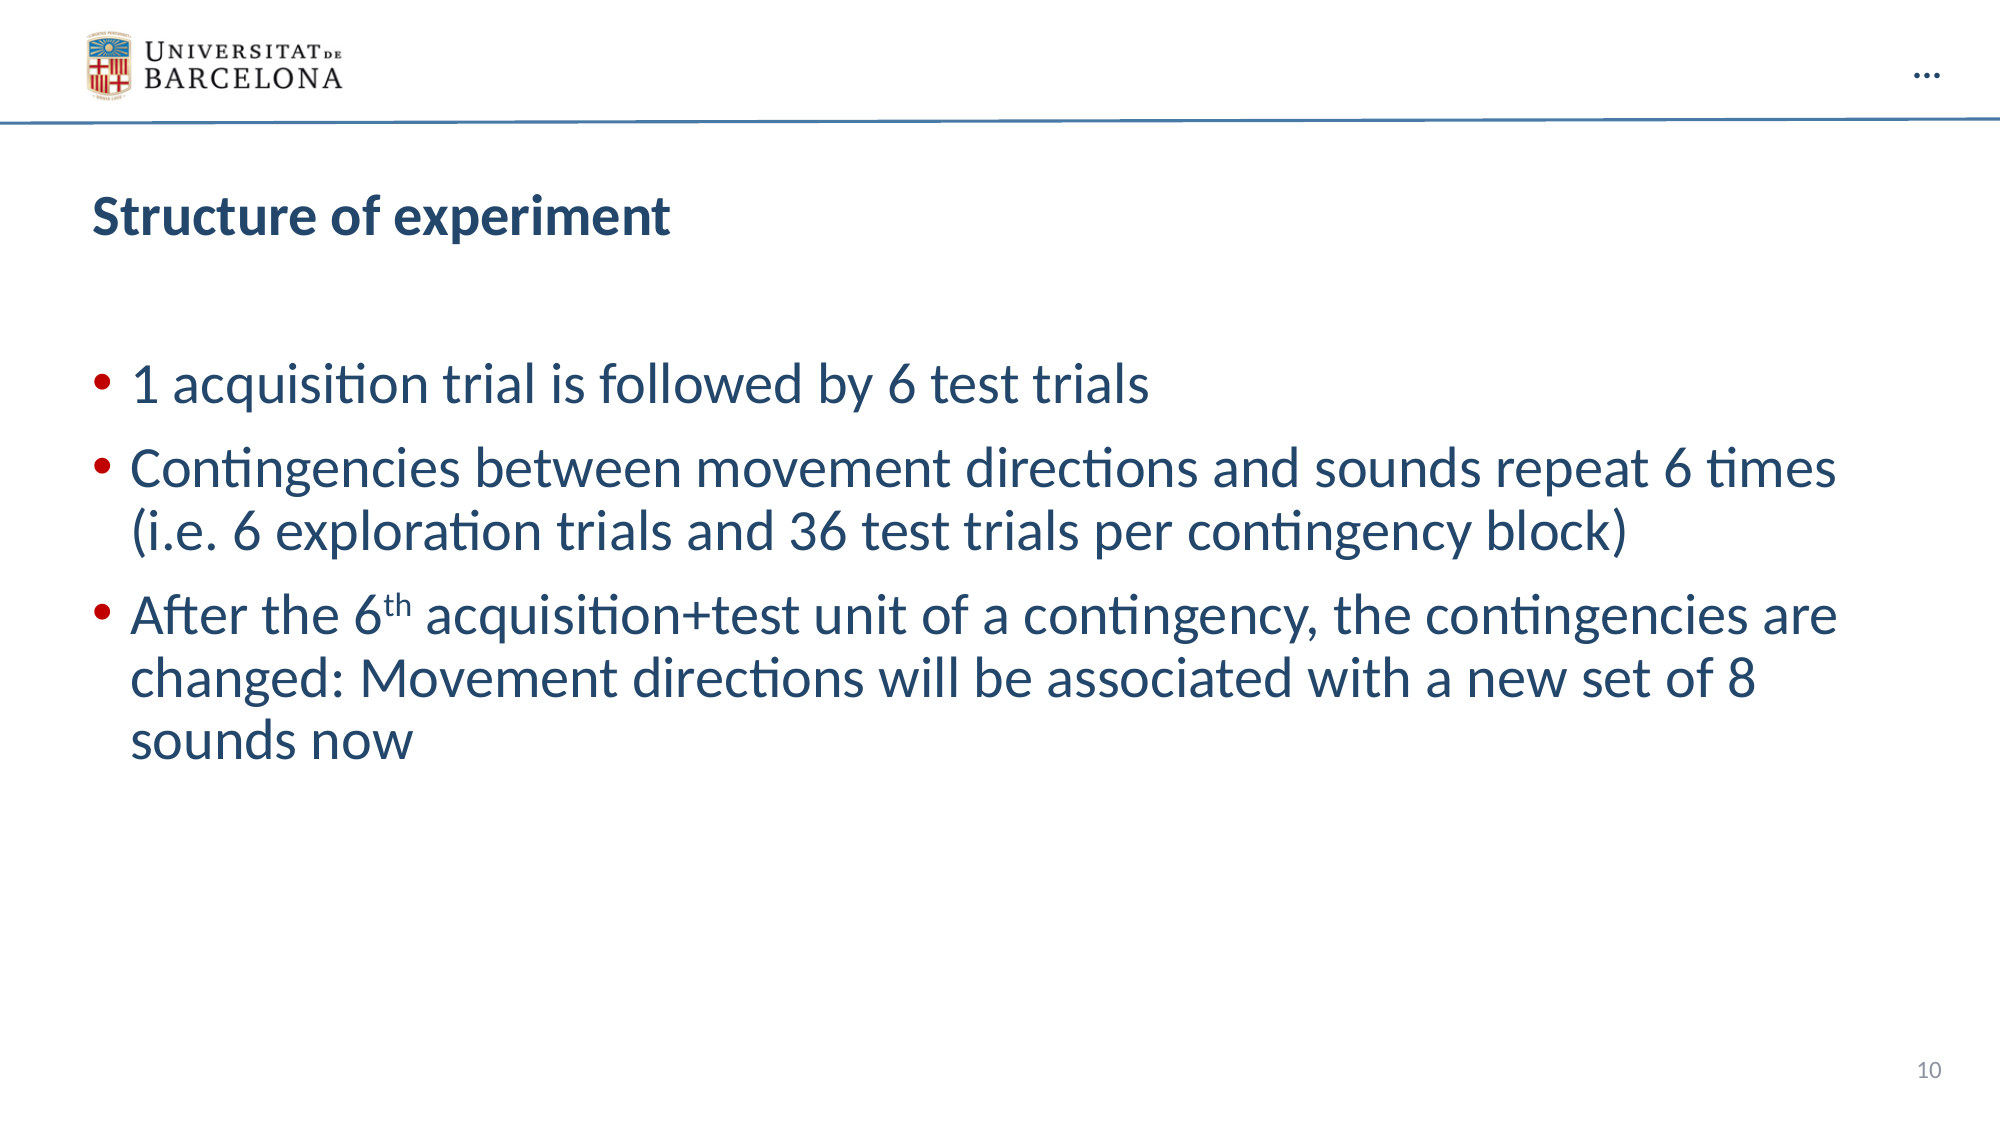

# ...
Structure of experiment
1 acquisition trial is followed by 6 test trials
Contingencies between movement directions and sounds repeat 6 times (i.e. 6 exploration trials and 36 test trials per contingency block)
After the 6th acquisition+test unit of a contingency, the contingencies are changed: Movement directions will be associated with a new set of 8 sounds now